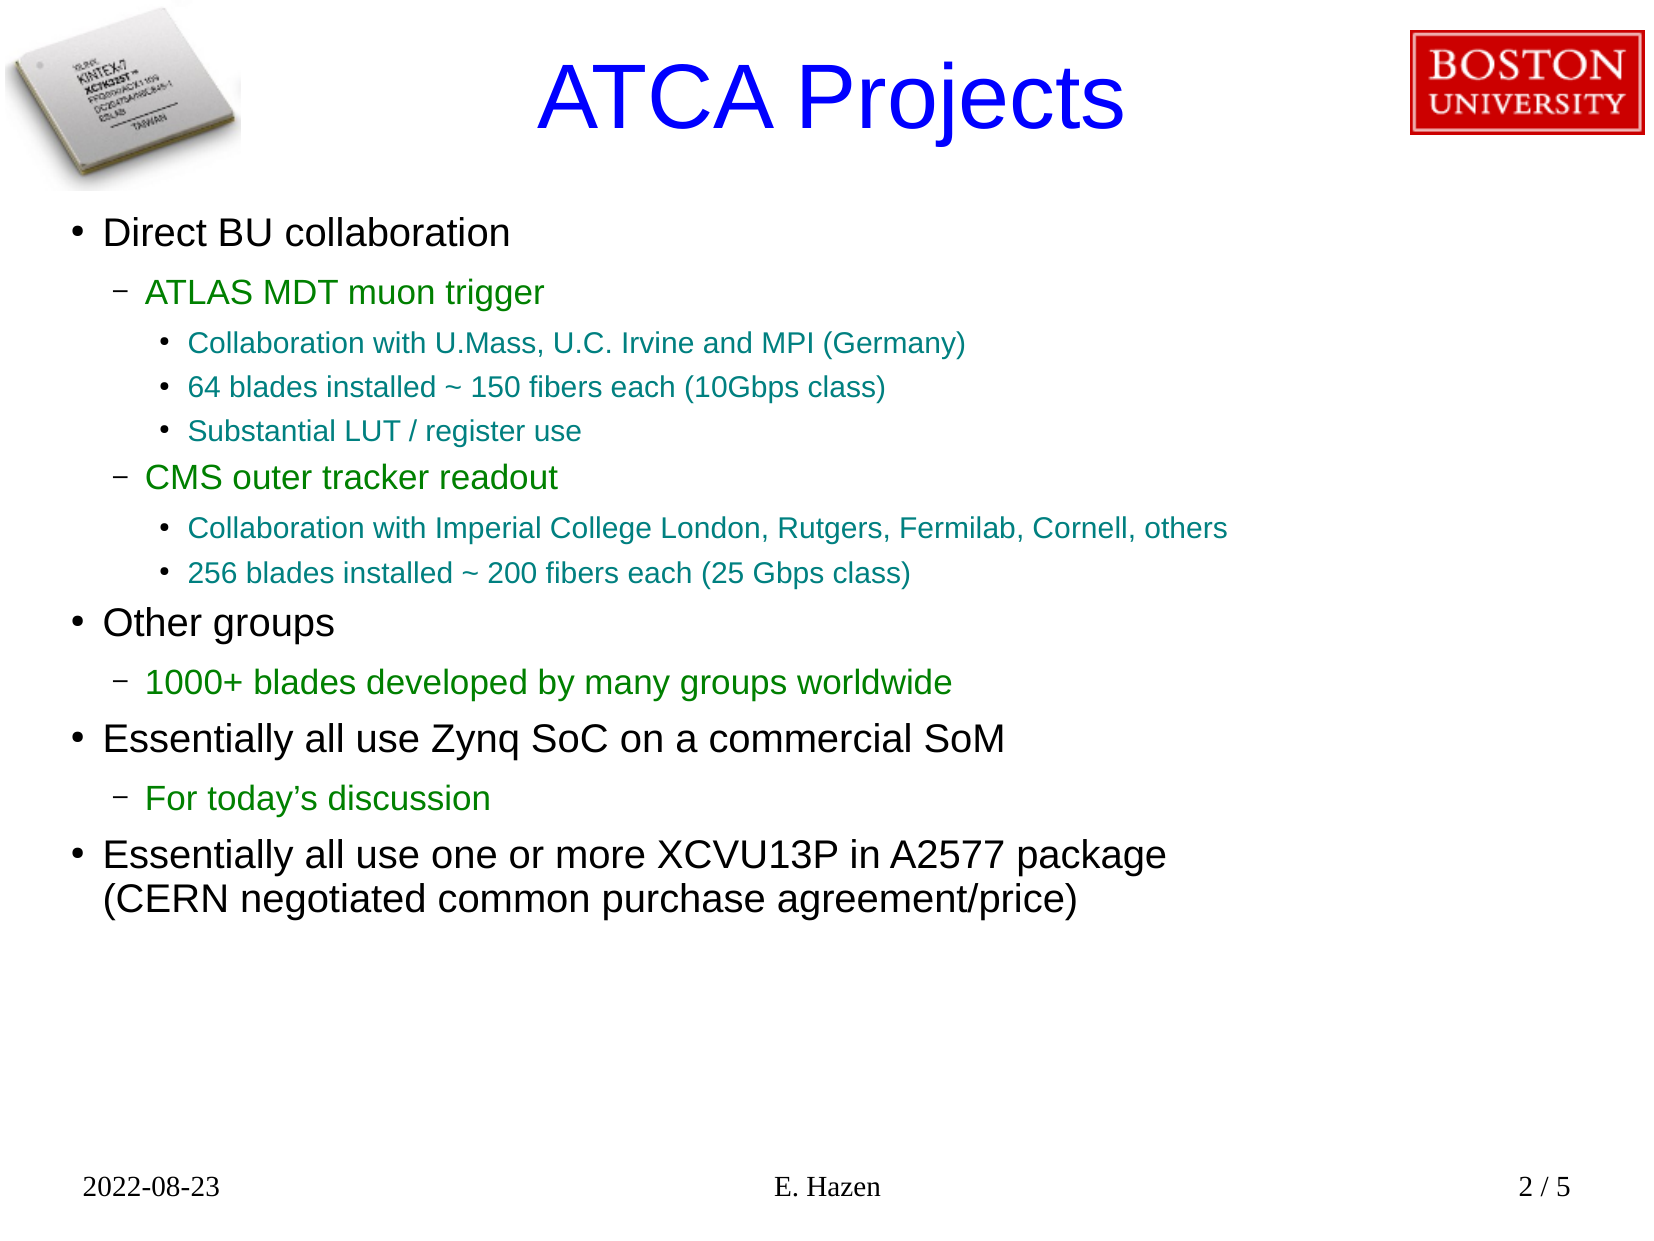

# ATCA Projects
Direct BU collaboration
ATLAS MDT muon trigger
Collaboration with U.Mass, U.C. Irvine and MPI (Germany)
64 blades installed ~ 150 fibers each (10Gbps class)
Substantial LUT / register use
CMS outer tracker readout
Collaboration with Imperial College London, Rutgers, Fermilab, Cornell, others
256 blades installed ~ 200 fibers each (25 Gbps class)
Other groups
1000+ blades developed by many groups worldwide
Essentially all use Zynq SoC on a commercial SoM
For today’s discussion
Essentially all use one or more XCVU13P in A2577 package
(CERN negotiated common purchase agreement/price)
2022-08-23
E. Hazen
2